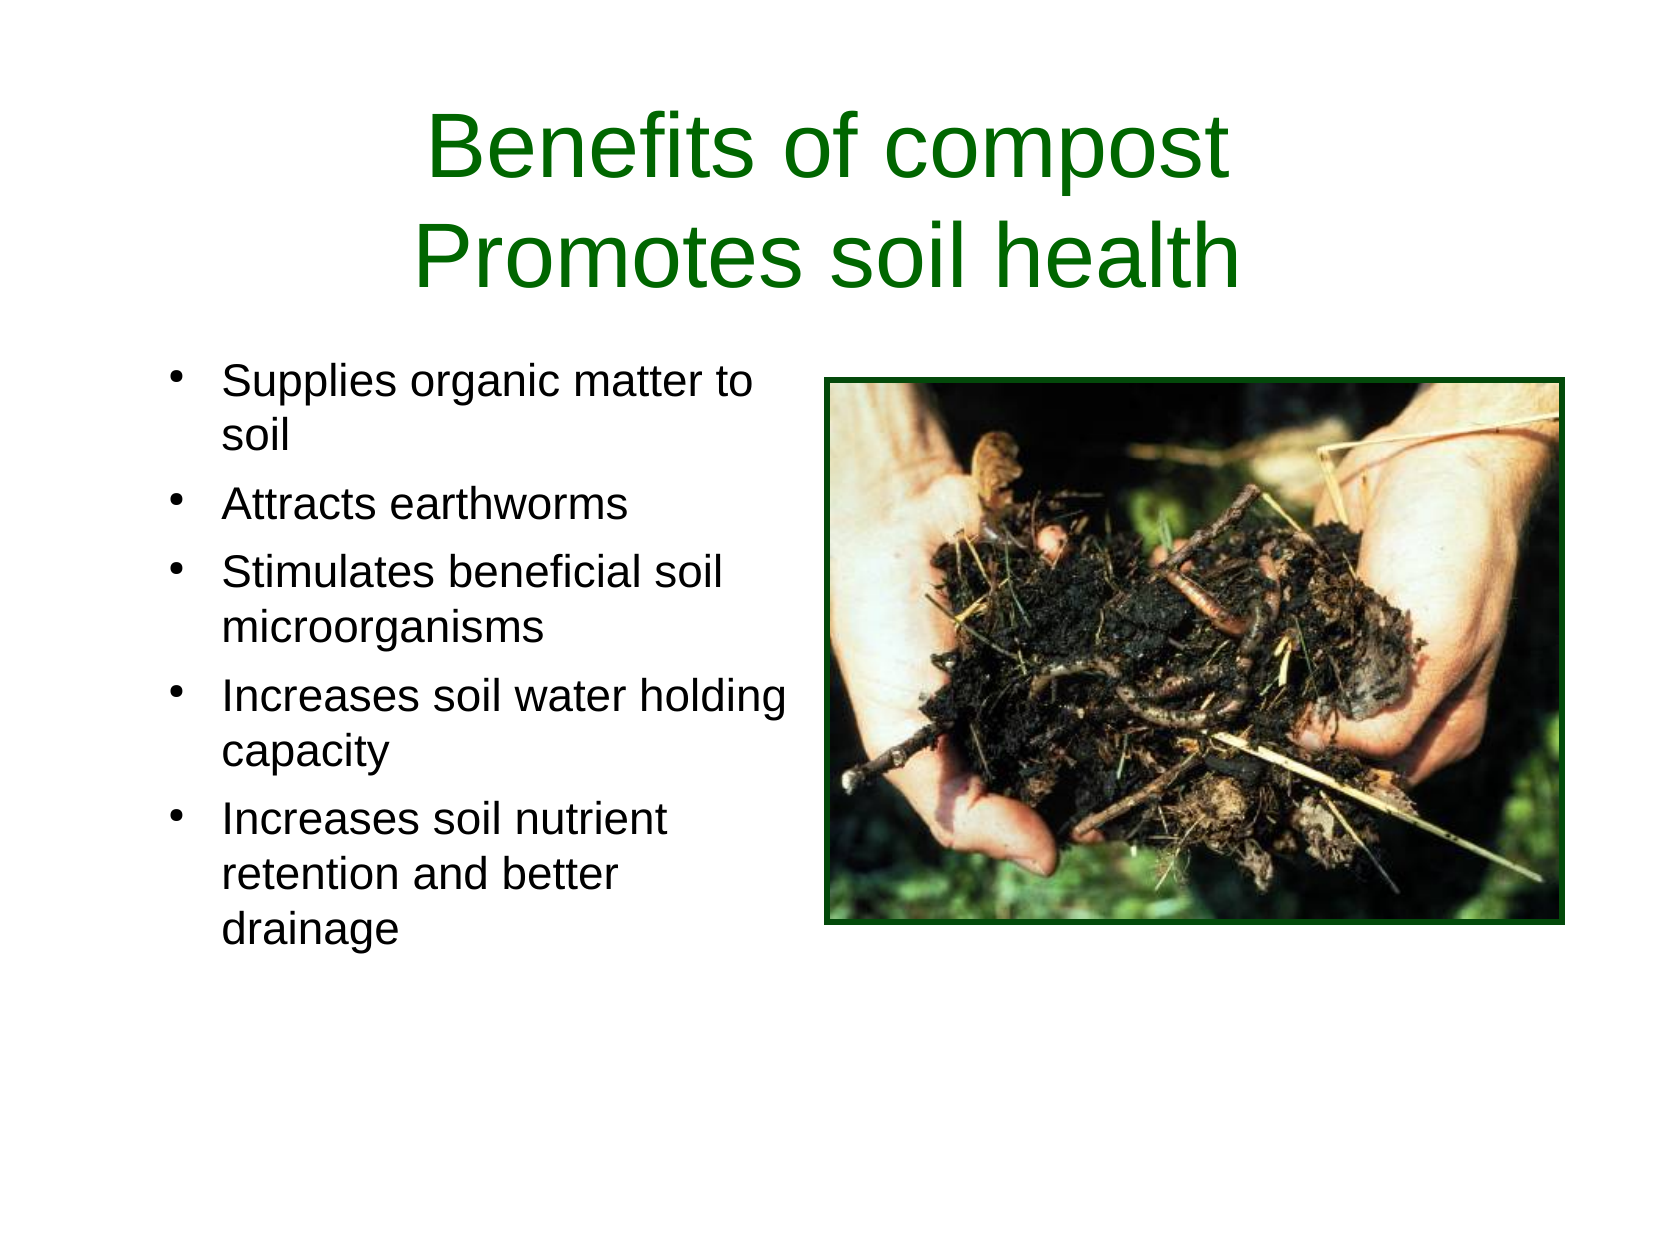

# Benefits of compost Promotes soil health
Supplies organic matter to soil
Attracts earthworms
Stimulates beneficial soil microorganisms
Increases soil water holding capacity
Increases soil nutrient retention and better drainage